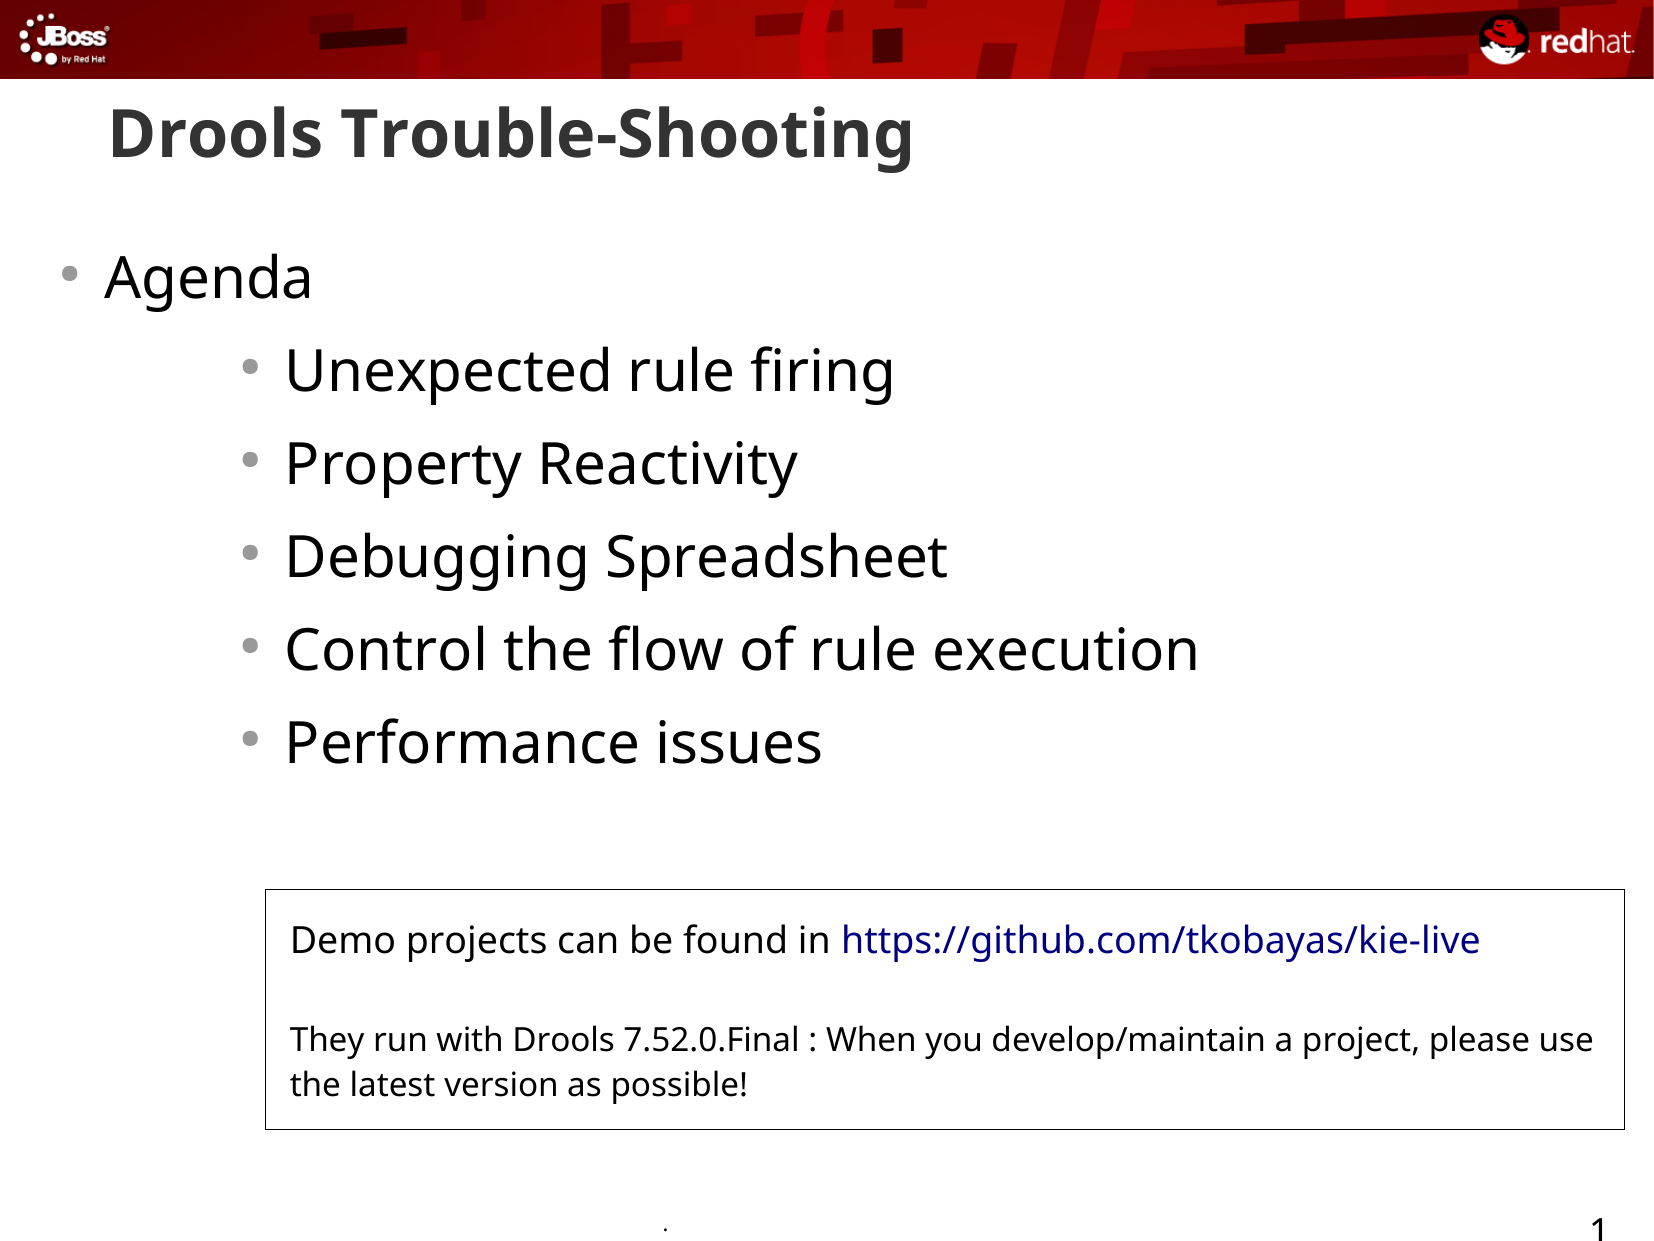

# Drools Trouble-Shooting
Agenda
Unexpected rule firing
Property Reactivity
Debugging Spreadsheet
Control the flow of rule execution
Performance issues
Demo projects can be found in https://github.com/tkobayas/kie-live
They run with Drools 7.52.0.Final : When you develop/maintain a project, please use the latest version as possible!